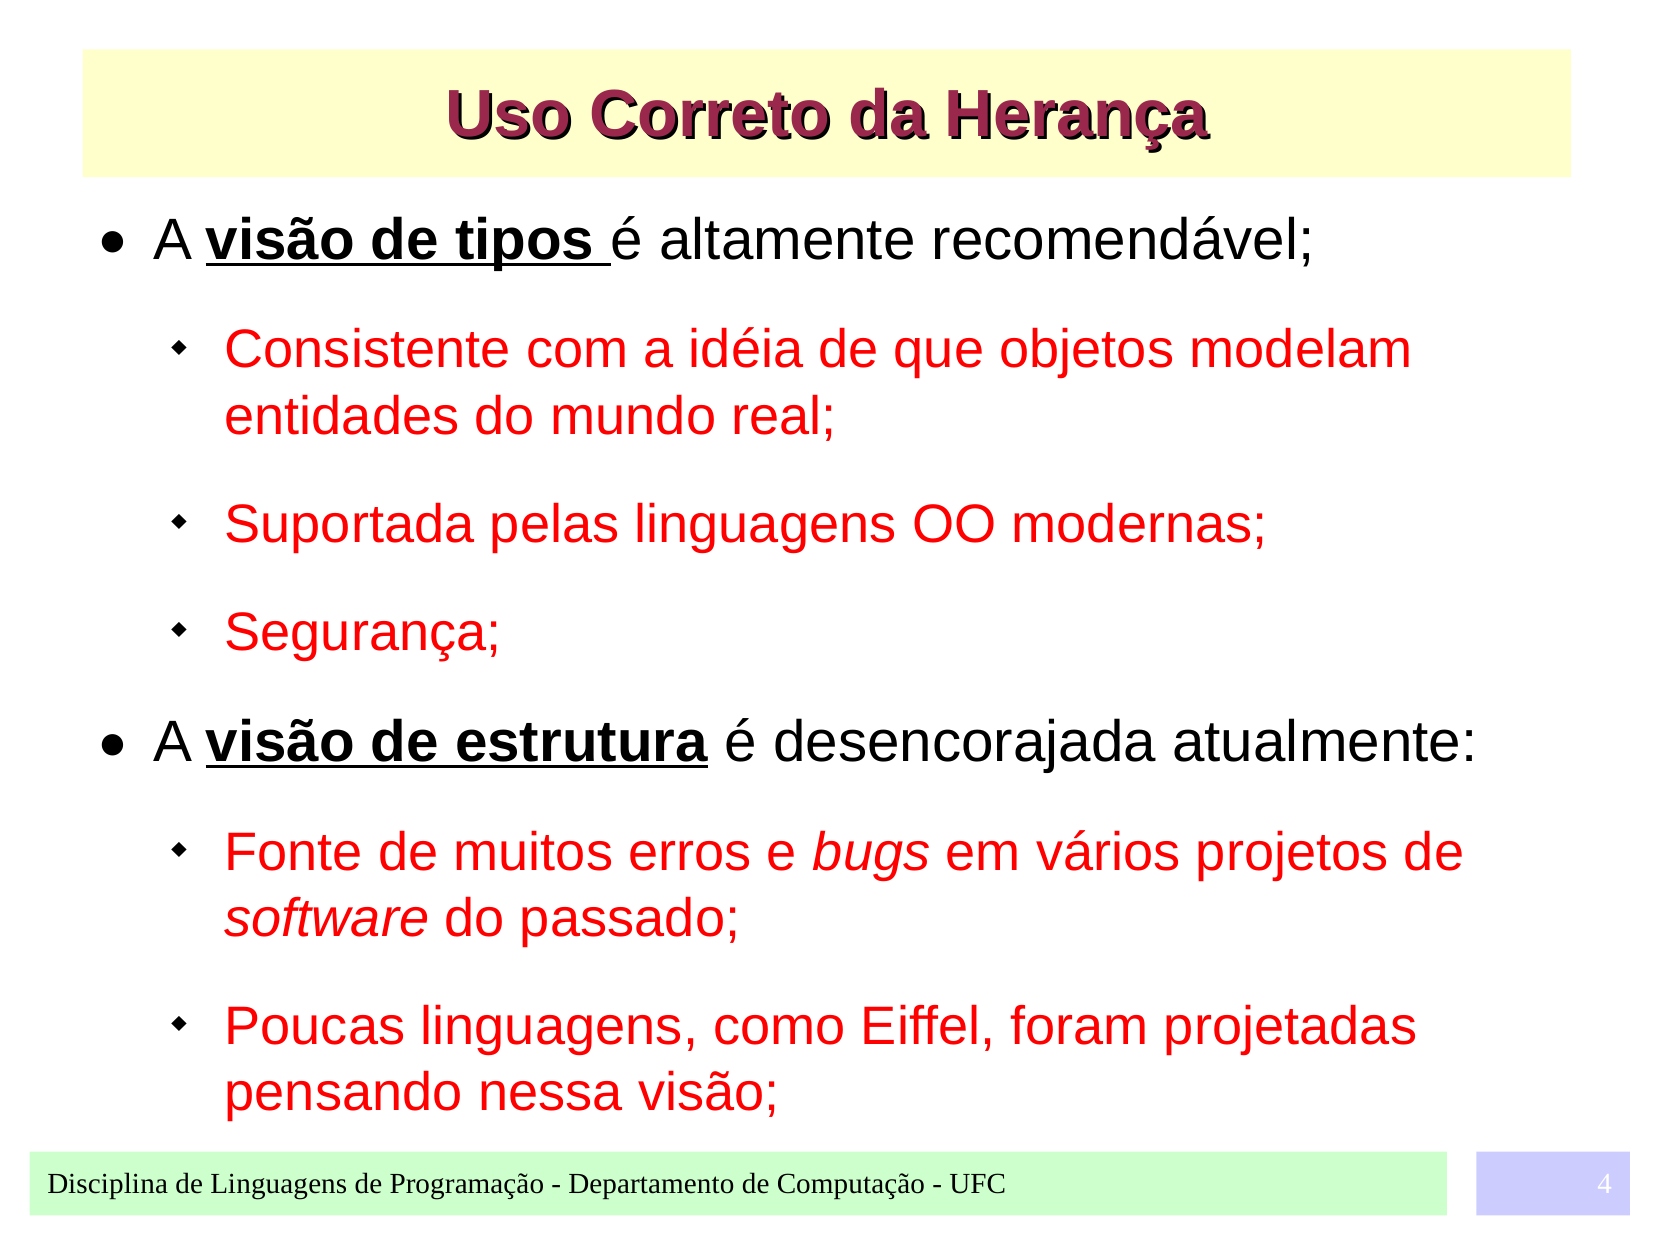

# Uso Correto da Herança
A visão de tipos é altamente recomendável;
Consistente com a idéia de que objetos modelam entidades do mundo real;
Suportada pelas linguagens OO modernas;
Segurança;
A visão de estrutura é desencorajada atualmente:
Fonte de muitos erros e bugs em vários projetos de software do passado;
Poucas linguagens, como Eiffel, foram projetadas pensando nessa visão;
Disciplina de Linguagens de Programação - Departamento de Computação - UFC
4